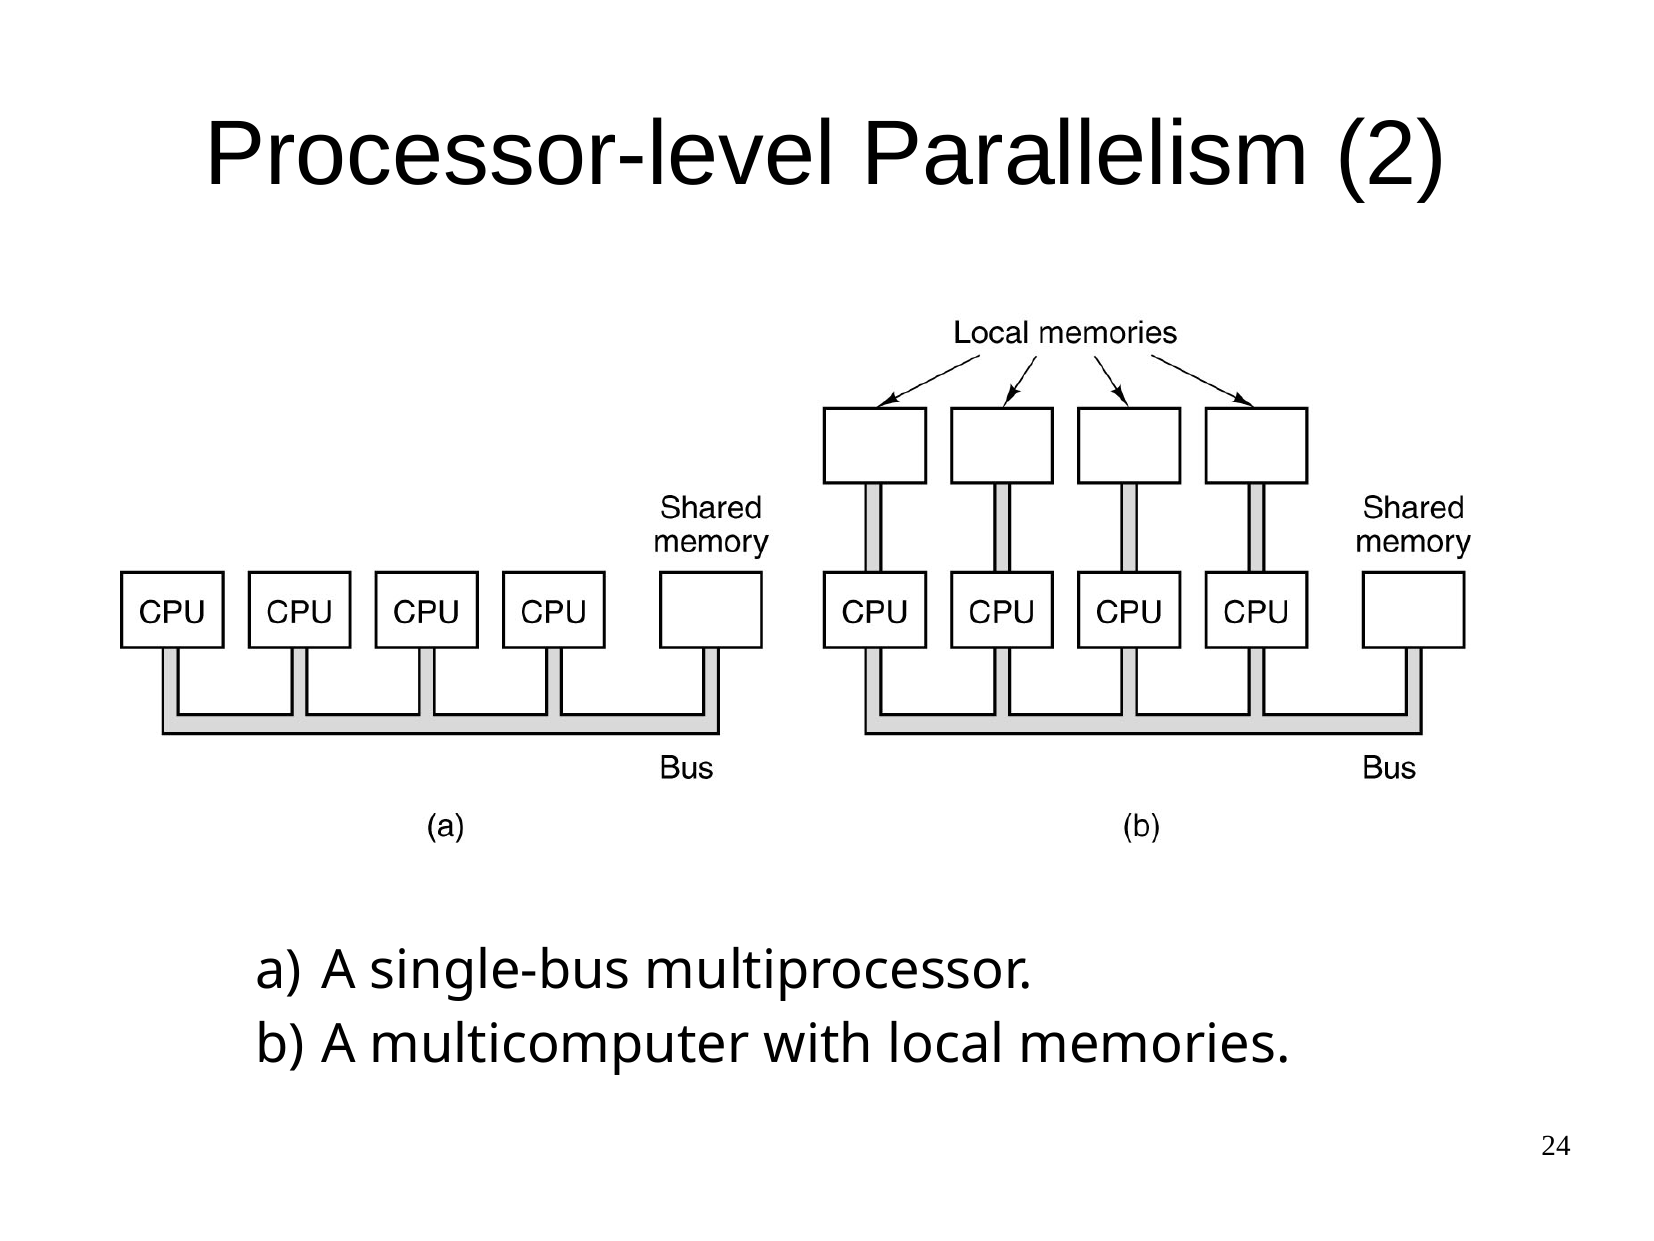

# Processor-level Parallelism (2)
A single-bus multiprocessor.
A multicomputer with local memories.
24